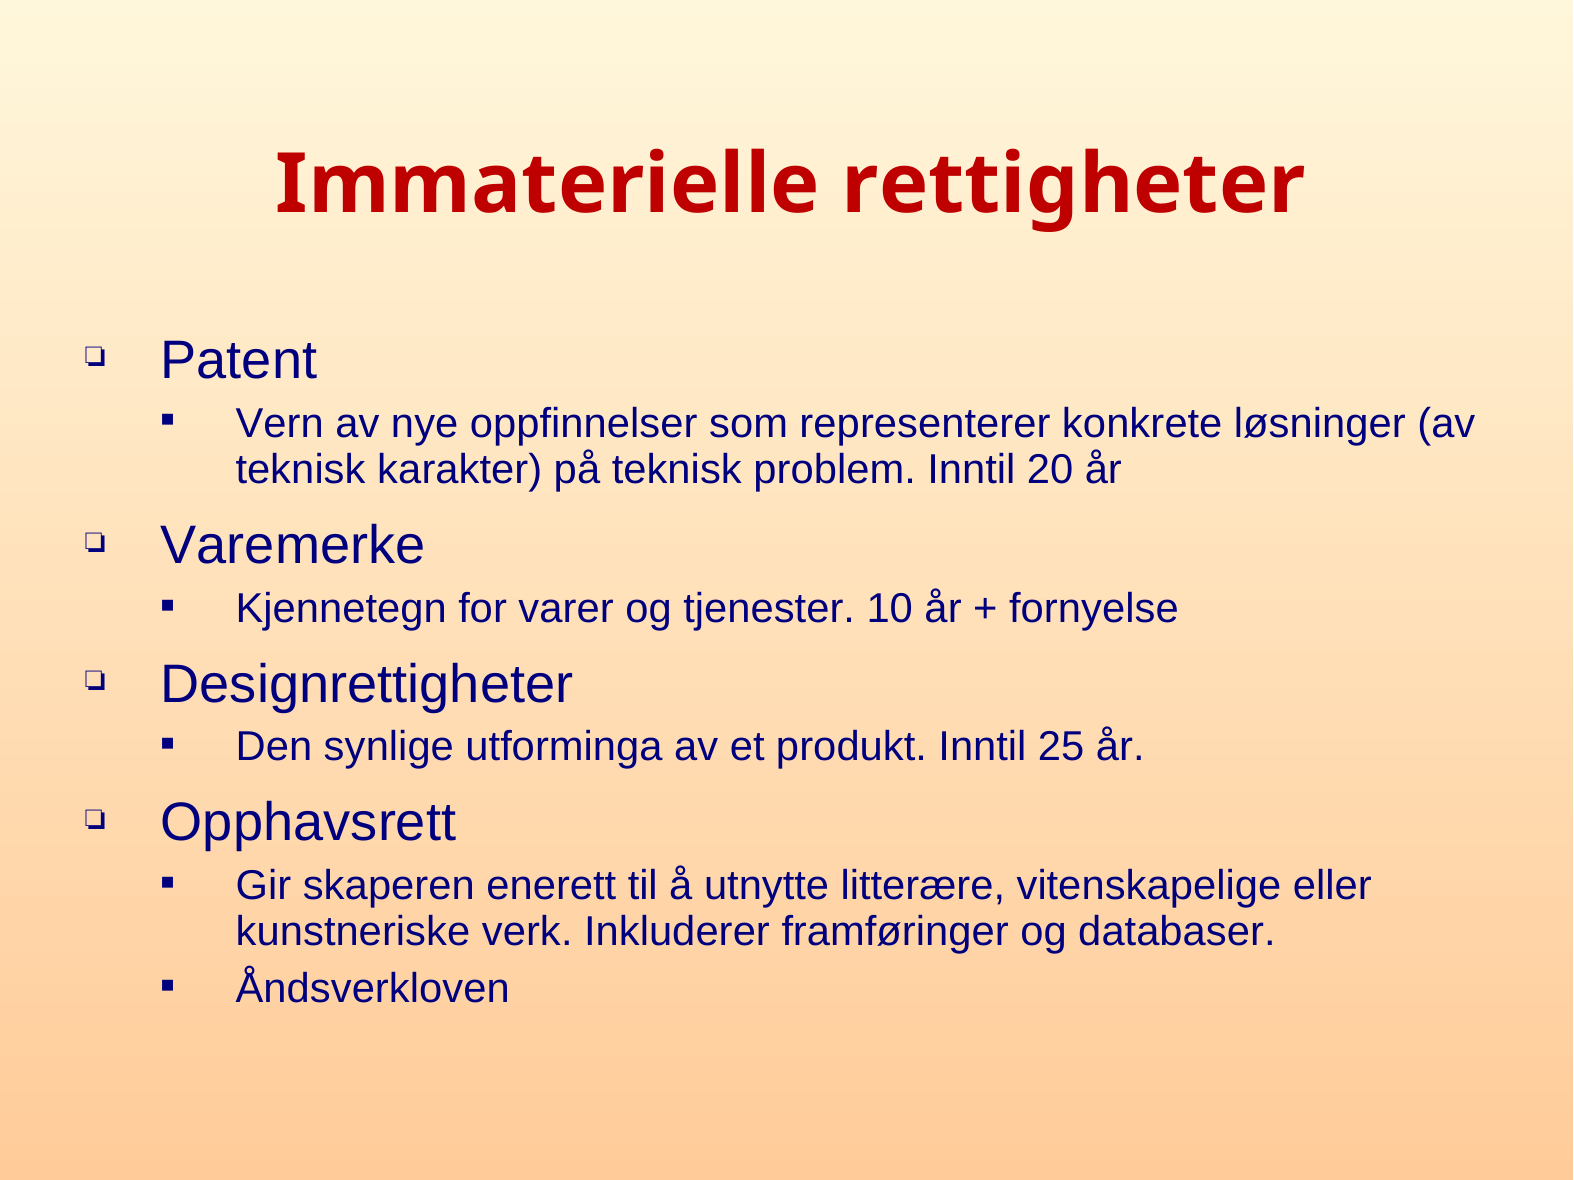

# Immaterielle rettigheter
Patent
Vern av nye oppfinnelser som representerer konkrete løsninger (av teknisk karakter) på teknisk problem. Inntil 20 år
Varemerke
Kjennetegn for varer og tjenester. 10 år + fornyelse
Designrettigheter
Den synlige utforminga av et produkt. Inntil 25 år.
Opphavsrett
Gir skaperen enerett til å utnytte litterære, vitenskapelige eller kunstneriske verk. Inkluderer framføringer og databaser.
Åndsverkloven